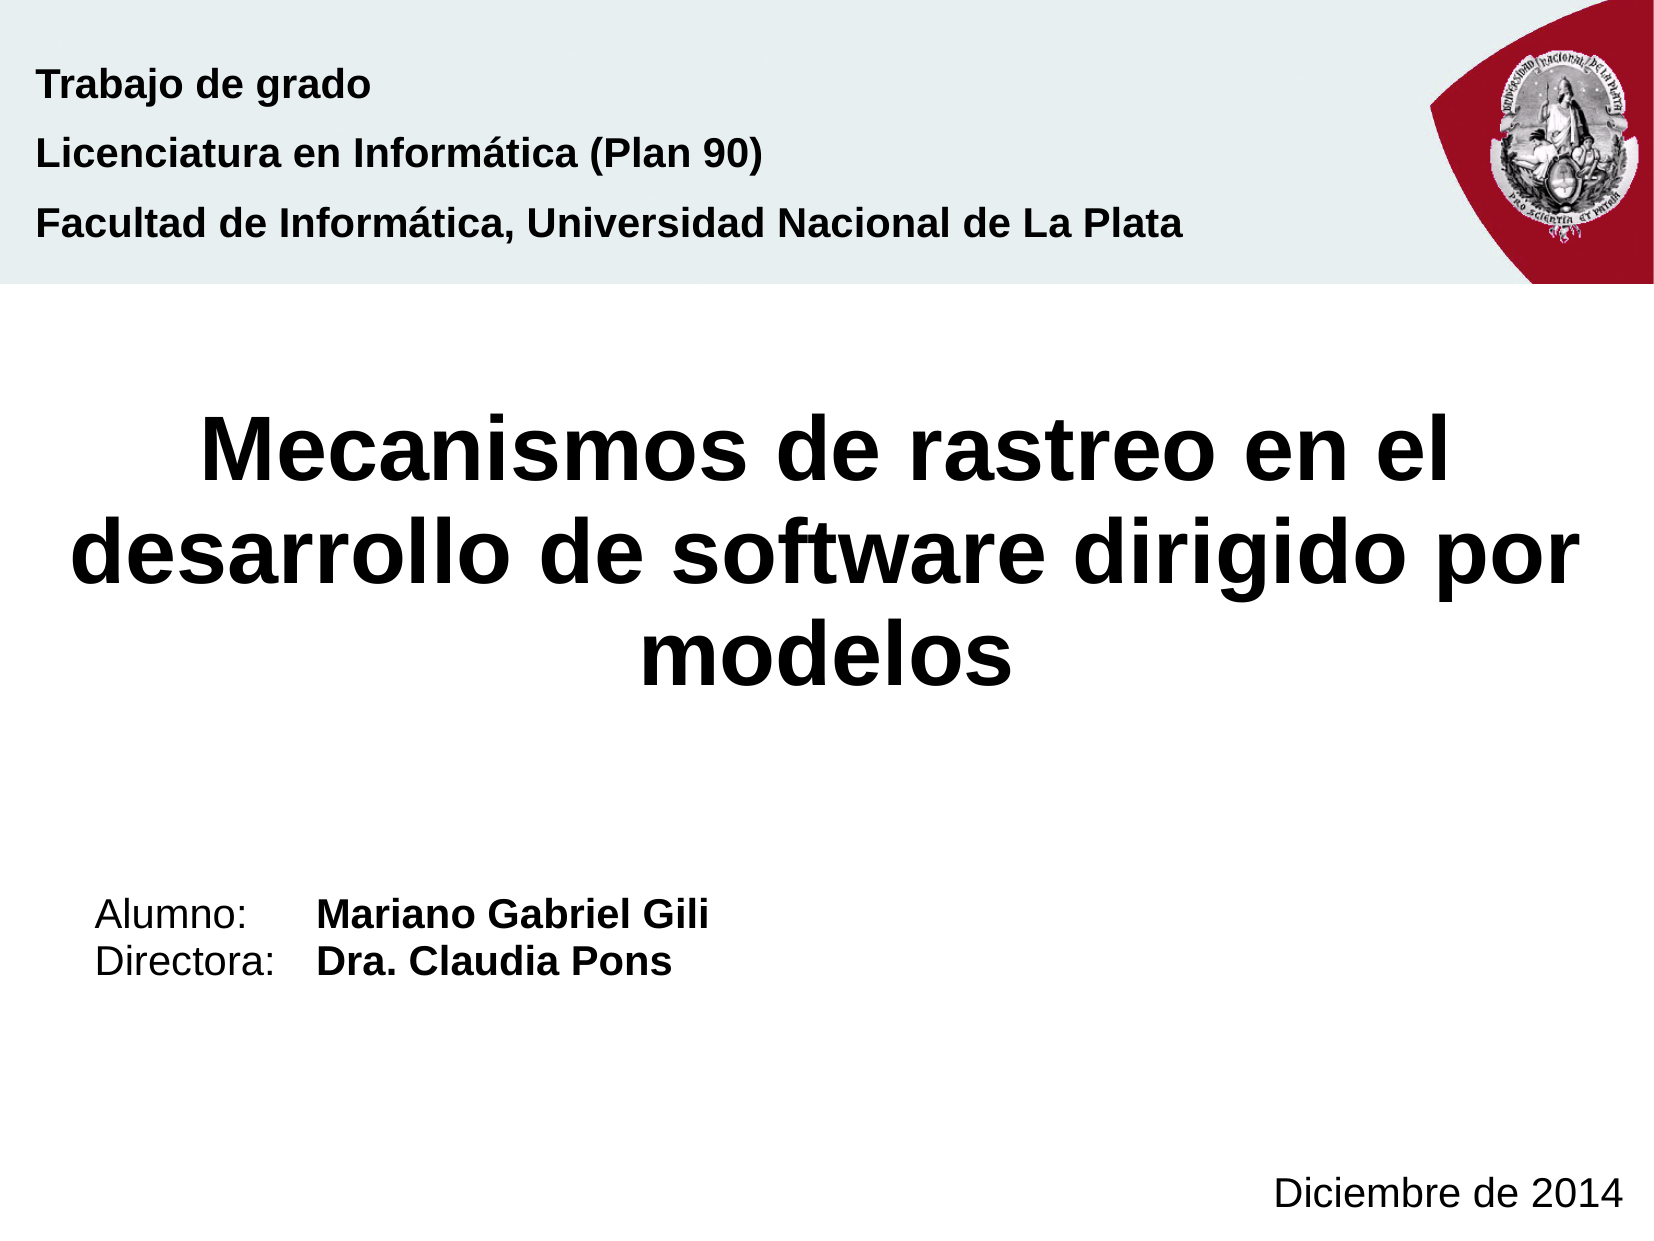

# Trabajo de grado Licenciatura en Informática (Plan 90) Facultad de Informática, Universidad Nacional de La Plata
Mecanismos de rastreo en el desarrollo de software dirigido por modelos
Alumno: 	Mariano Gabriel Gili
Directora: 	Dra. Claudia Pons
Diciembre de 2014